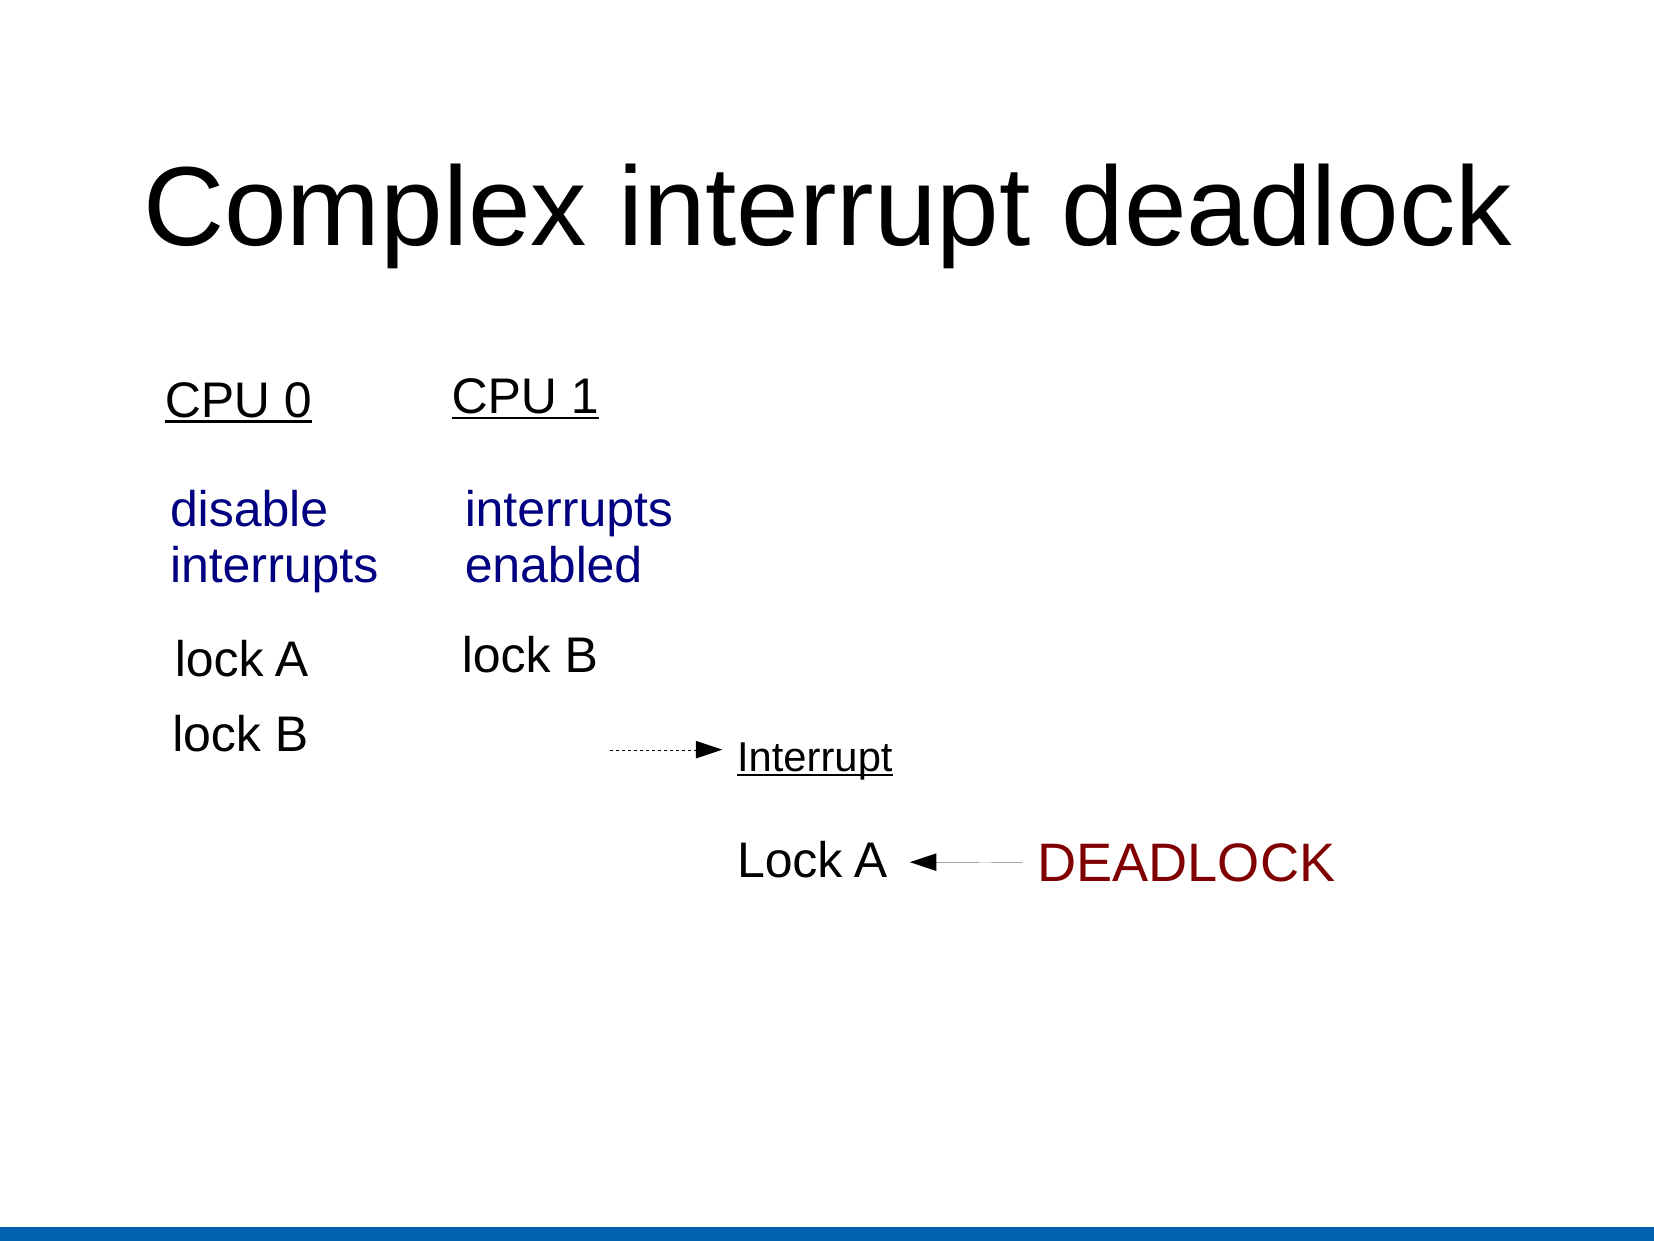

# Complex interrupt deadlock
CPU 1
CPU 0
disable
interrupts
interrupts
enabled
lock B
lock A
lock B
Interrupt
Lock A
DEADLOCK